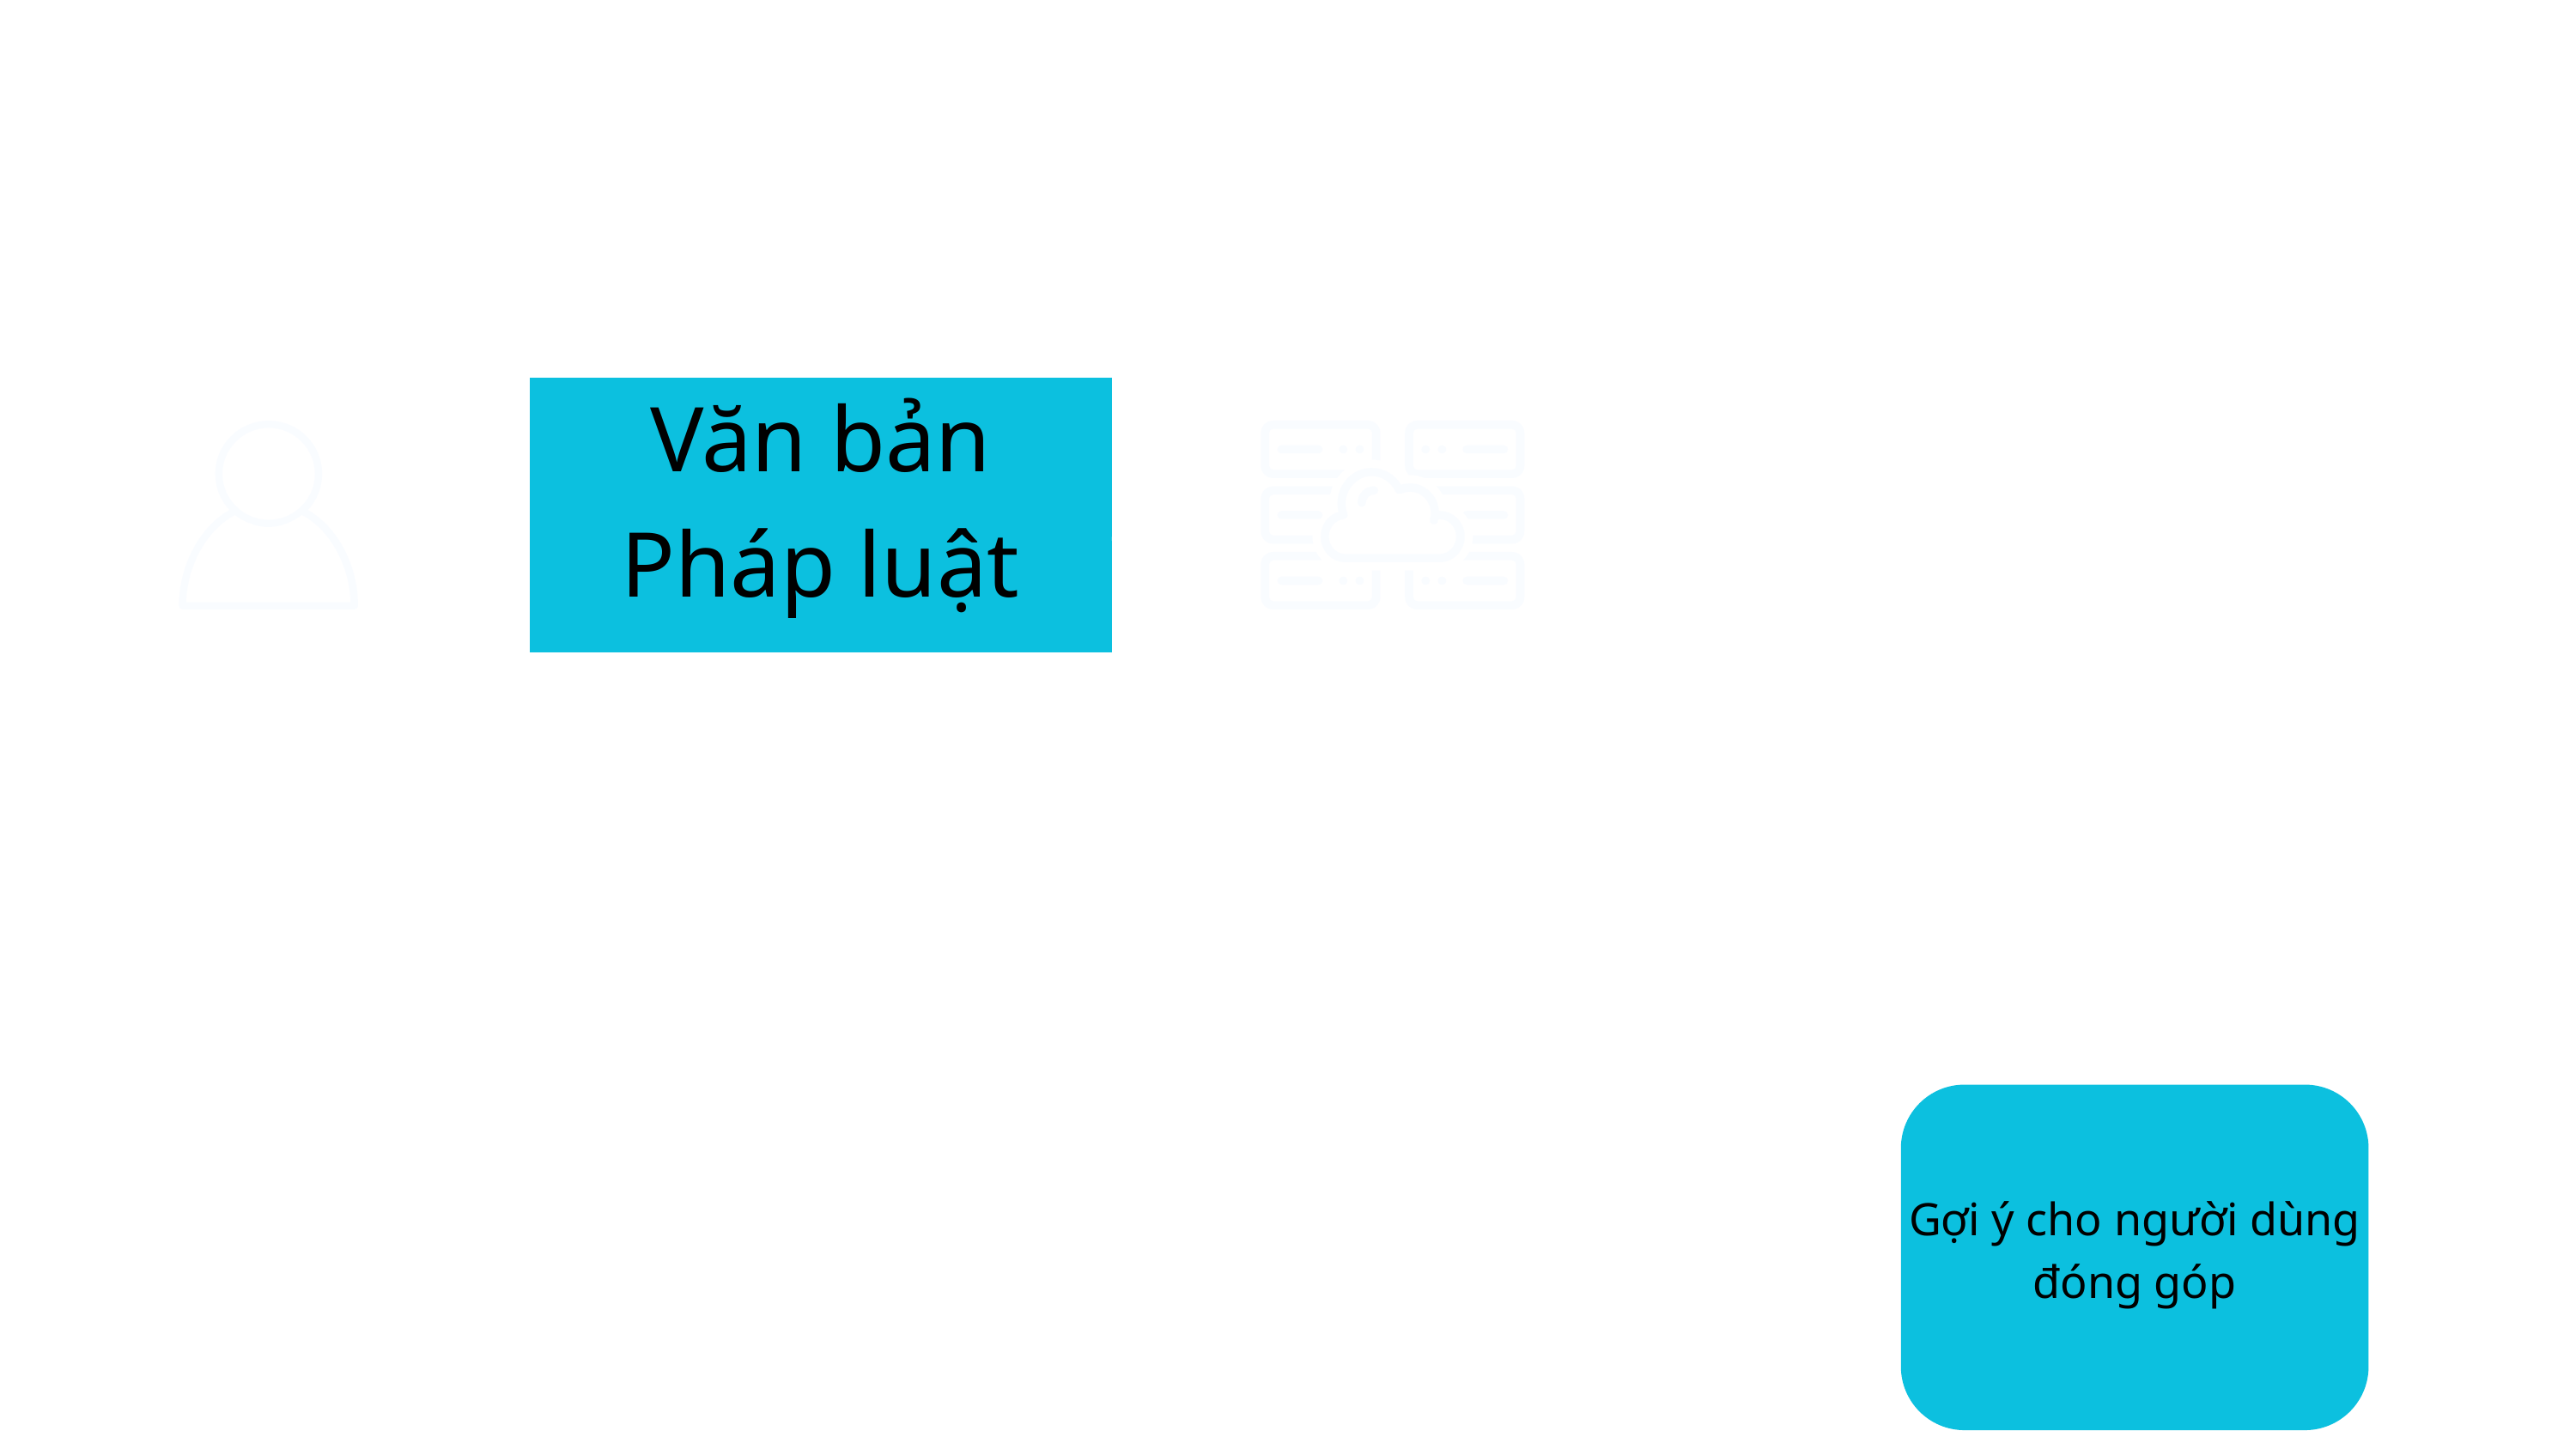

TÌM KIẾM THUẬT NGỮ PHÁP LUẬT TỪ VĂN BẢN
Văn bản Pháp luật
THUẬT NGỮ SẴN CÓ
DỰ ĐOÁN THUẬT NGỮ
CHƯA CÓ
TEXT CLASSIFICATION
Gợi ý cho người dùng đóng góp